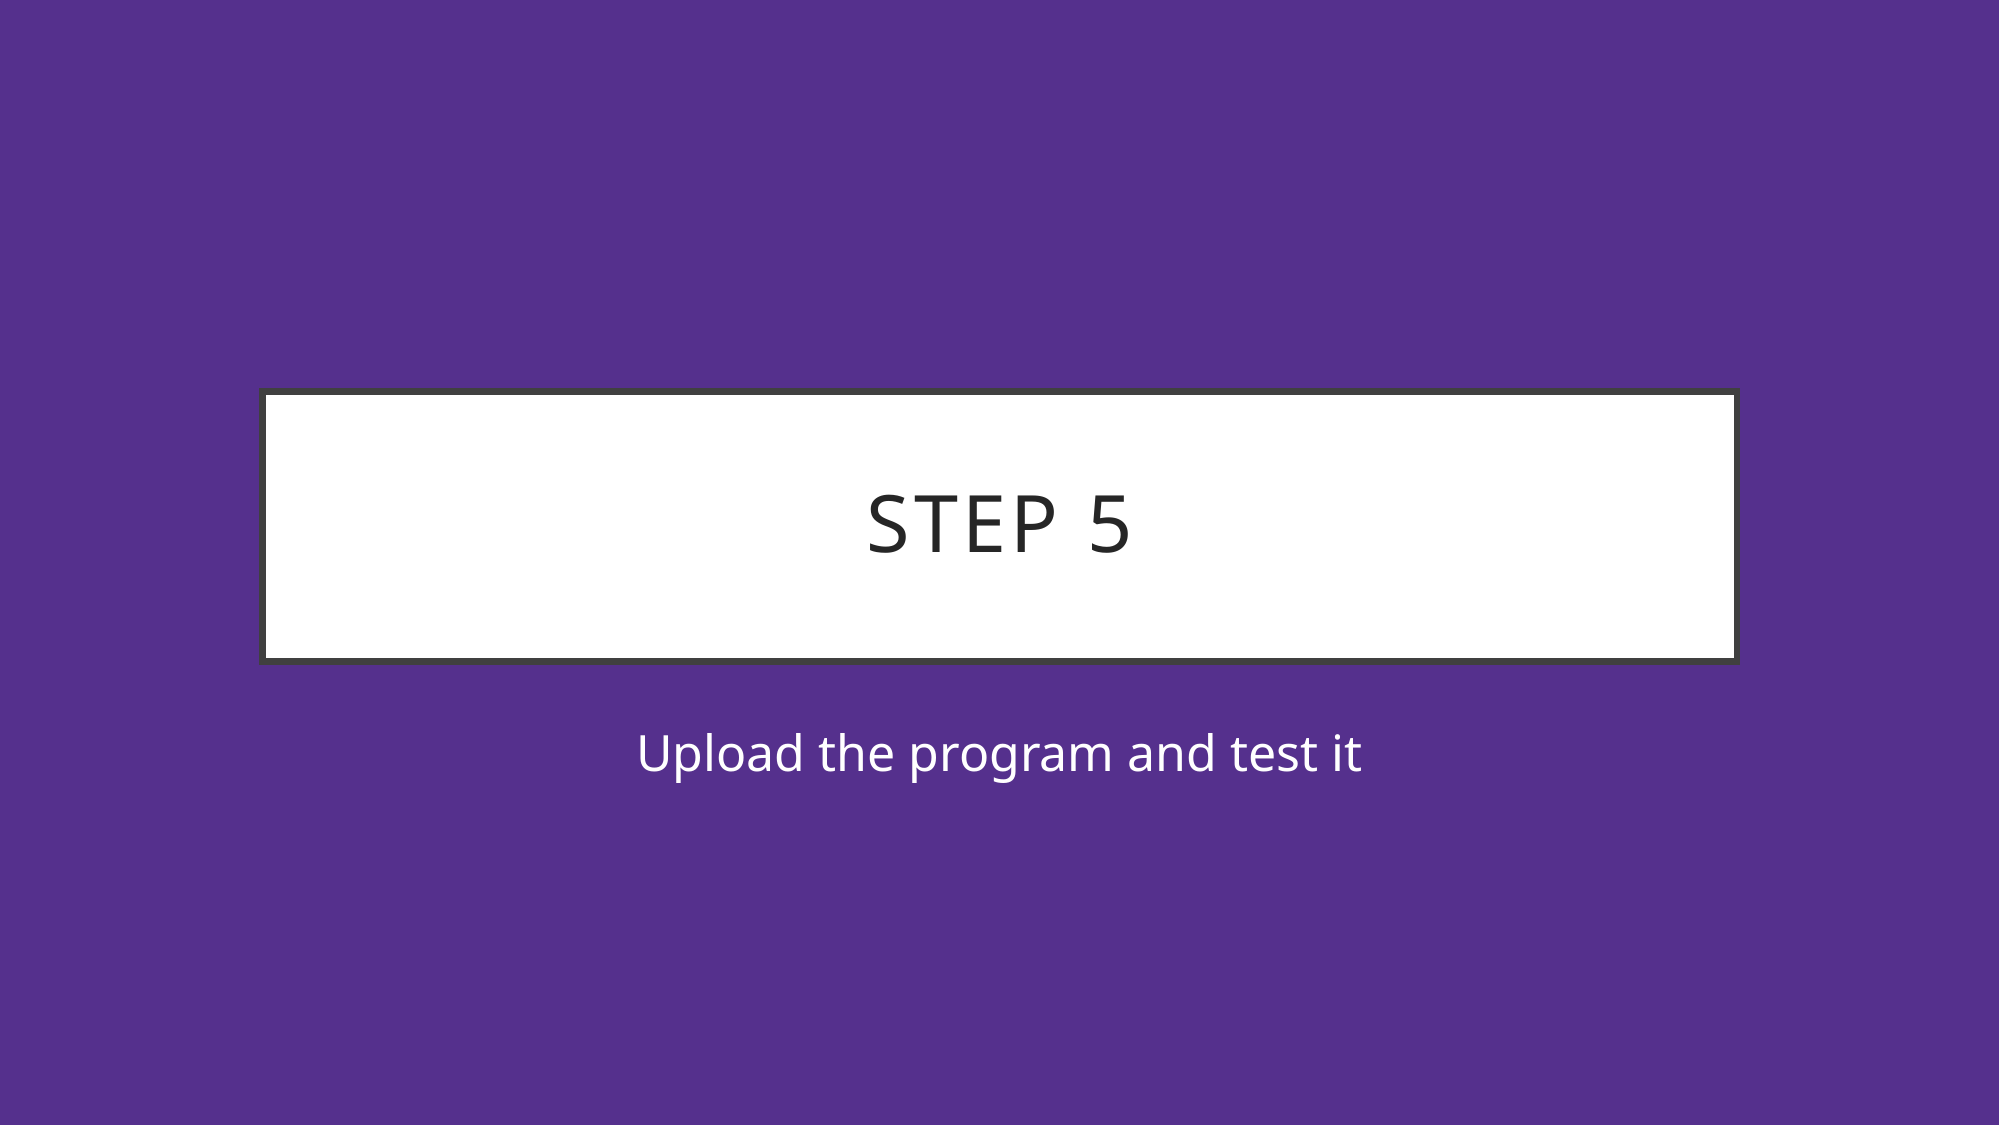

# Step 5
Upload the program and test it